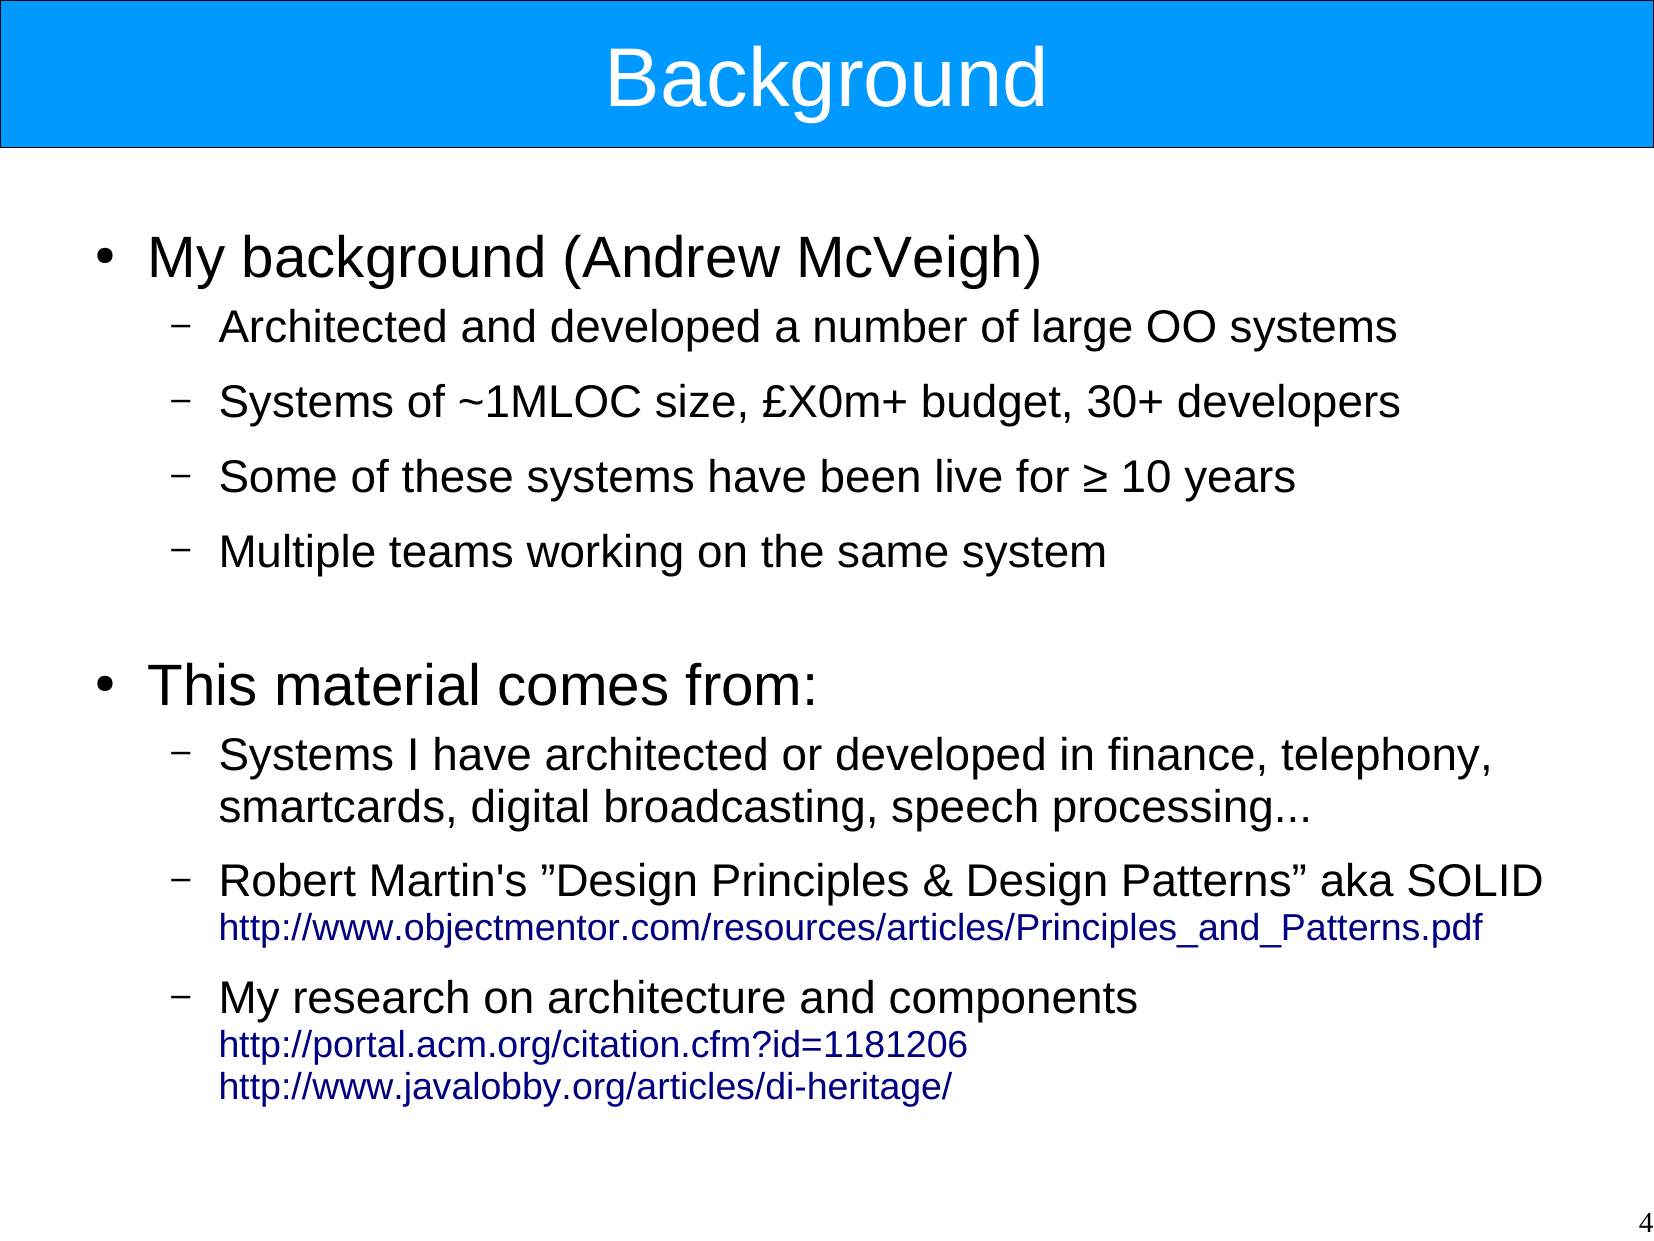

# Background
My background (Andrew McVeigh)
Architected and developed a number of large OO systems
Systems of ~1MLOC size, £X0m+ budget, 30+ developers
Some of these systems have been live for ≥ 10 years
Multiple teams working on the same system
This material comes from:
Systems I have architected or developed in finance, telephony, smartcards, digital broadcasting, speech processing...
Robert Martin's ”Design Principles & Design Patterns” aka SOLID
http://www.objectmentor.com/resources/articles/Principles_and_Patterns.pdf
My research on architecture and components
http://portal.acm.org/citation.cfm?id=1181206http://www.javalobby.org/articles/di-heritage/
4